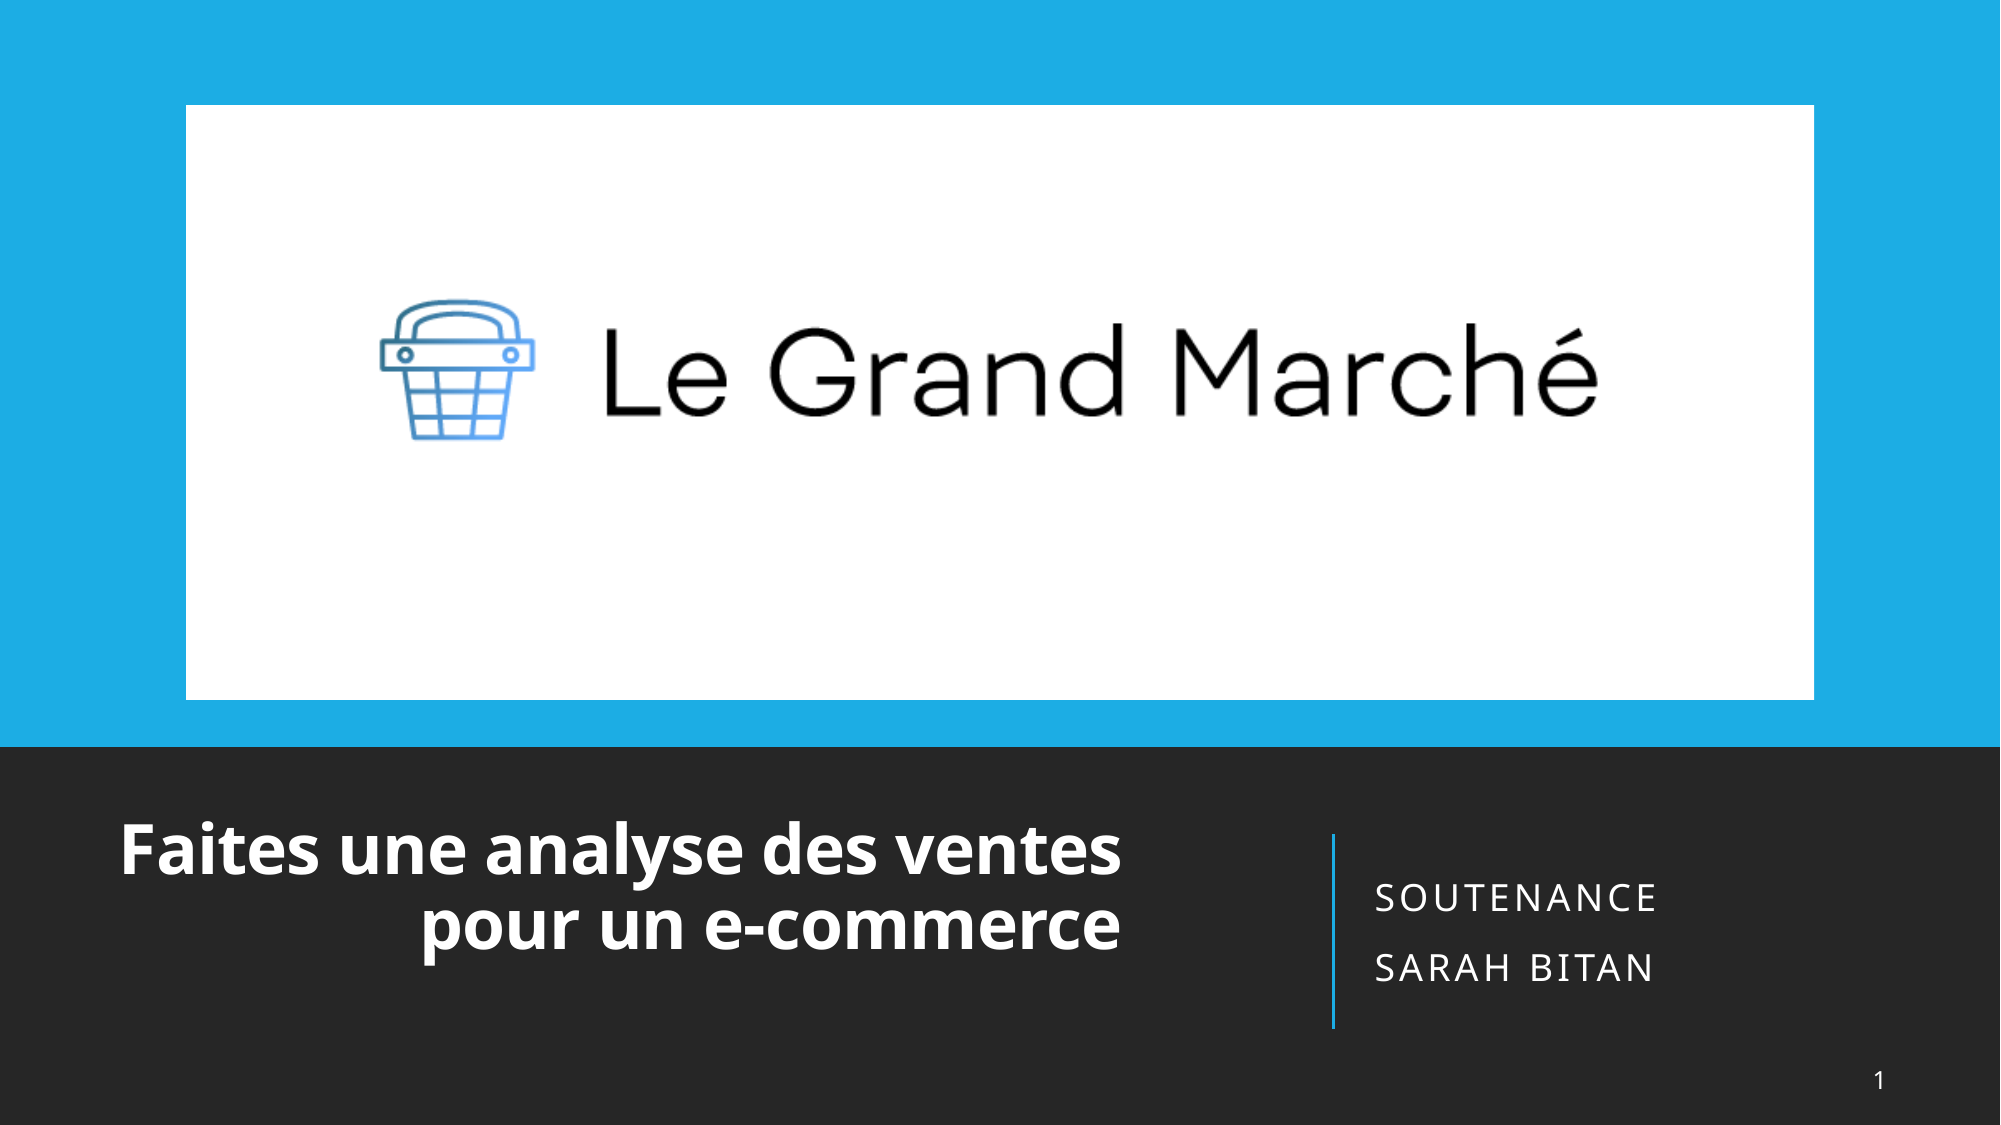

# Faites une analyse des ventes pour un e-commerce
Soutenance
Sarah bitan